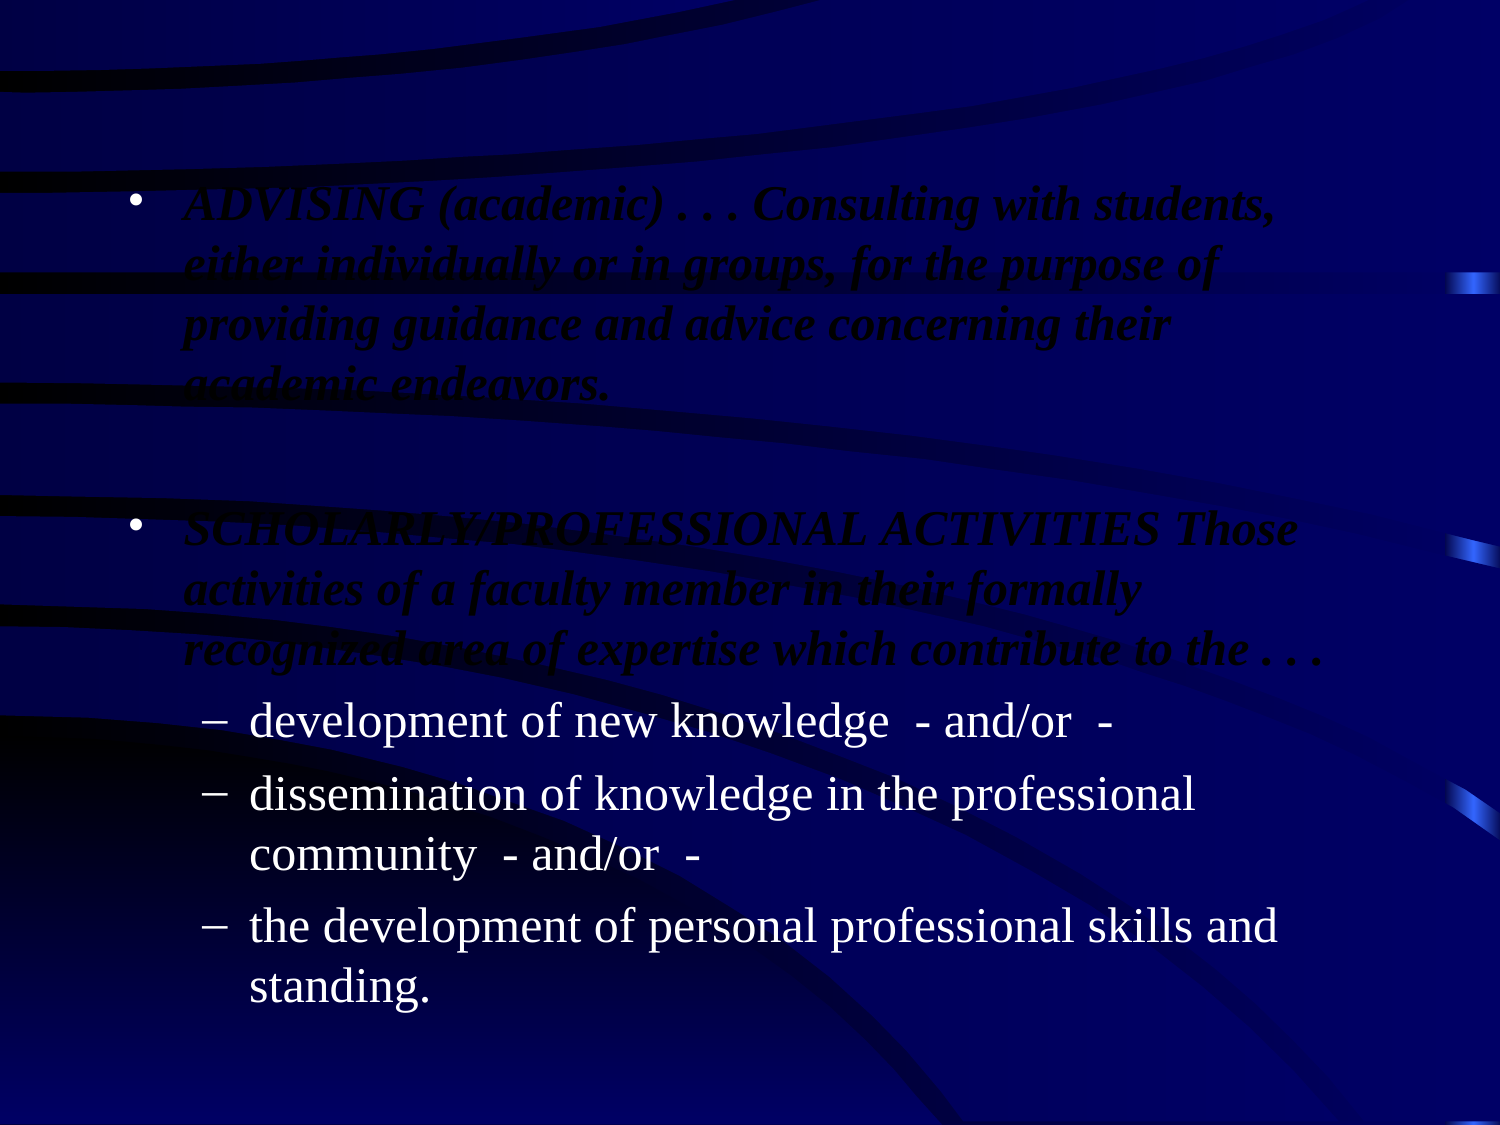

#
ADVISING (academic) . . . Consulting with students, either individually or in groups, for the purpose of providing guidance and advice concerning their academic endeavors.
SCHOLARLY/PROFESSIONAL ACTIVITIES Those activities of a faculty member in their formally recognized area of expertise which contribute to the . . .
development of new knowledge - and/or -
dissemination of knowledge in the professional community - and/or -
the development of personal professional skills and standing.